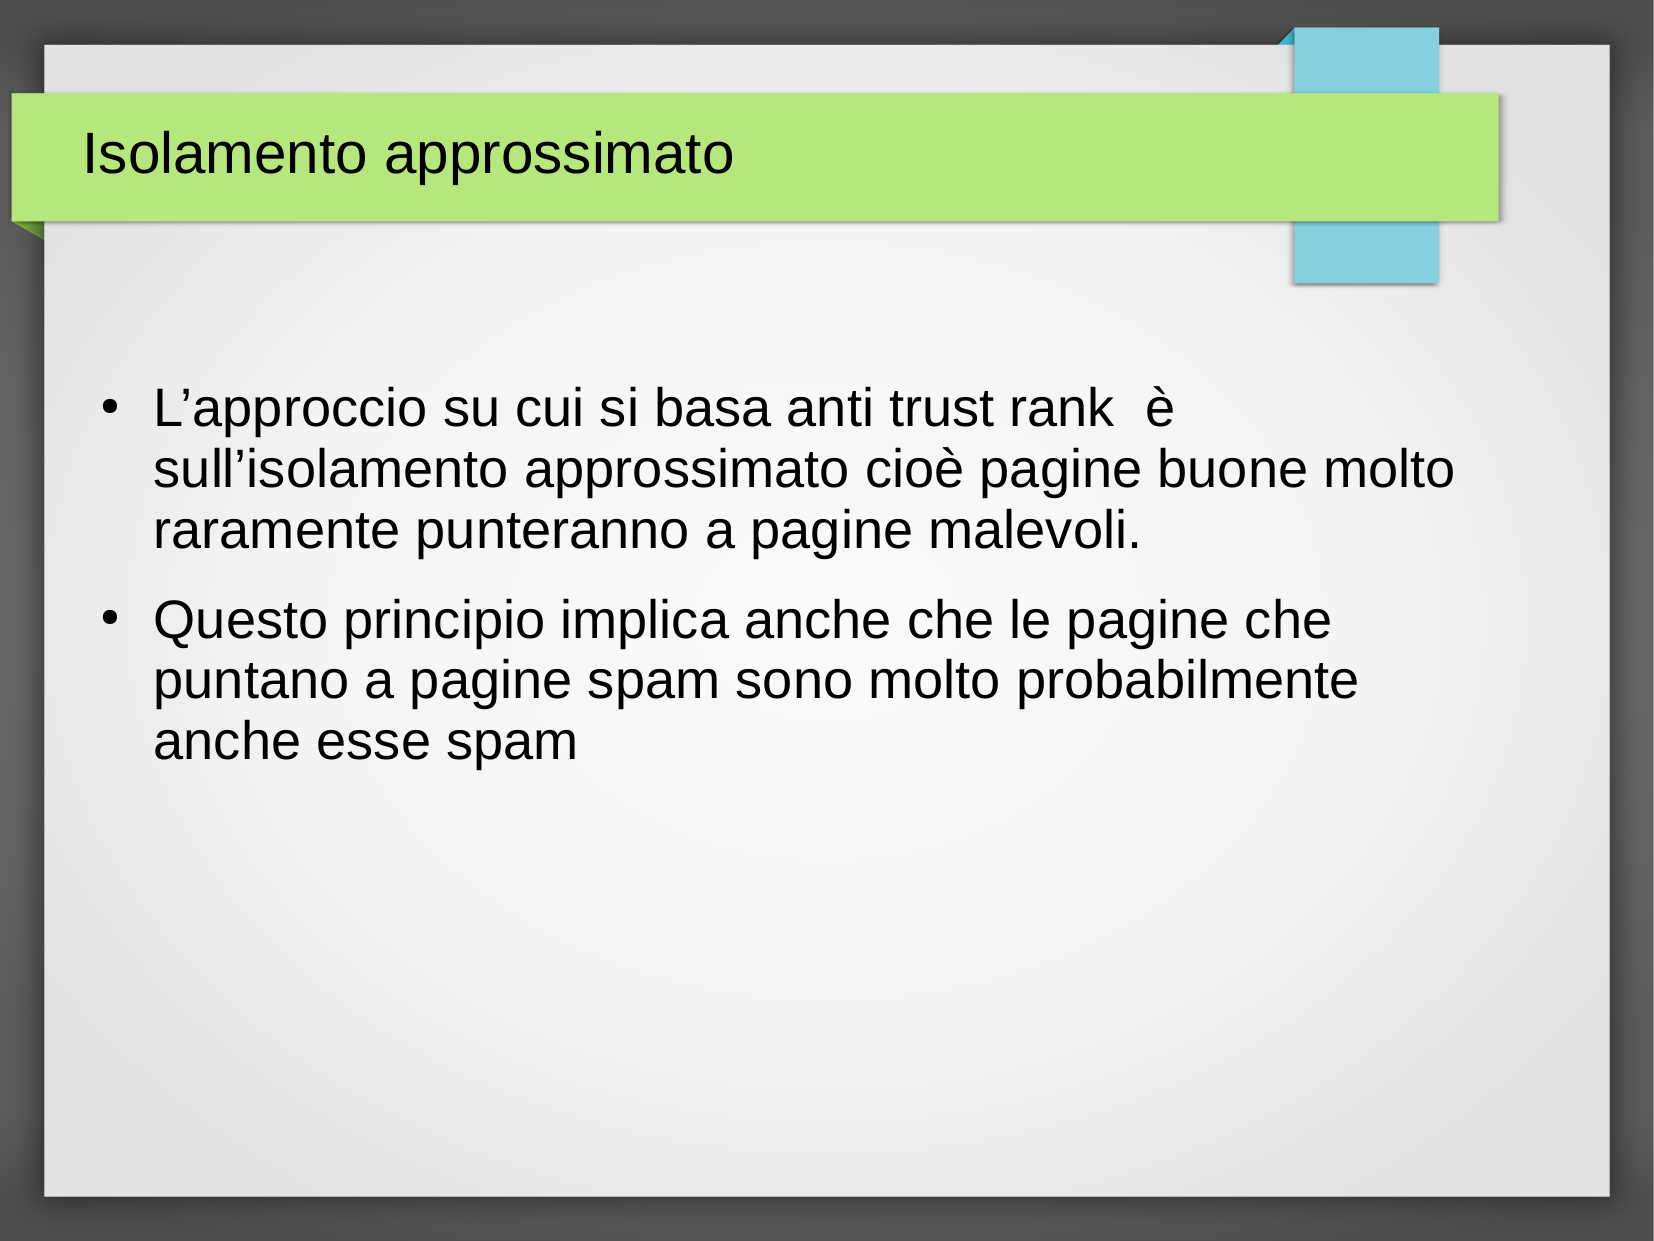

# Isolamento approssimato
L’approccio su cui si basa anti trust rank è sull’isolamento approssimato cioè pagine buone molto raramente punteranno a pagine malevoli.
Questo principio implica anche che le pagine che puntano a pagine spam sono molto probabilmente anche esse spam